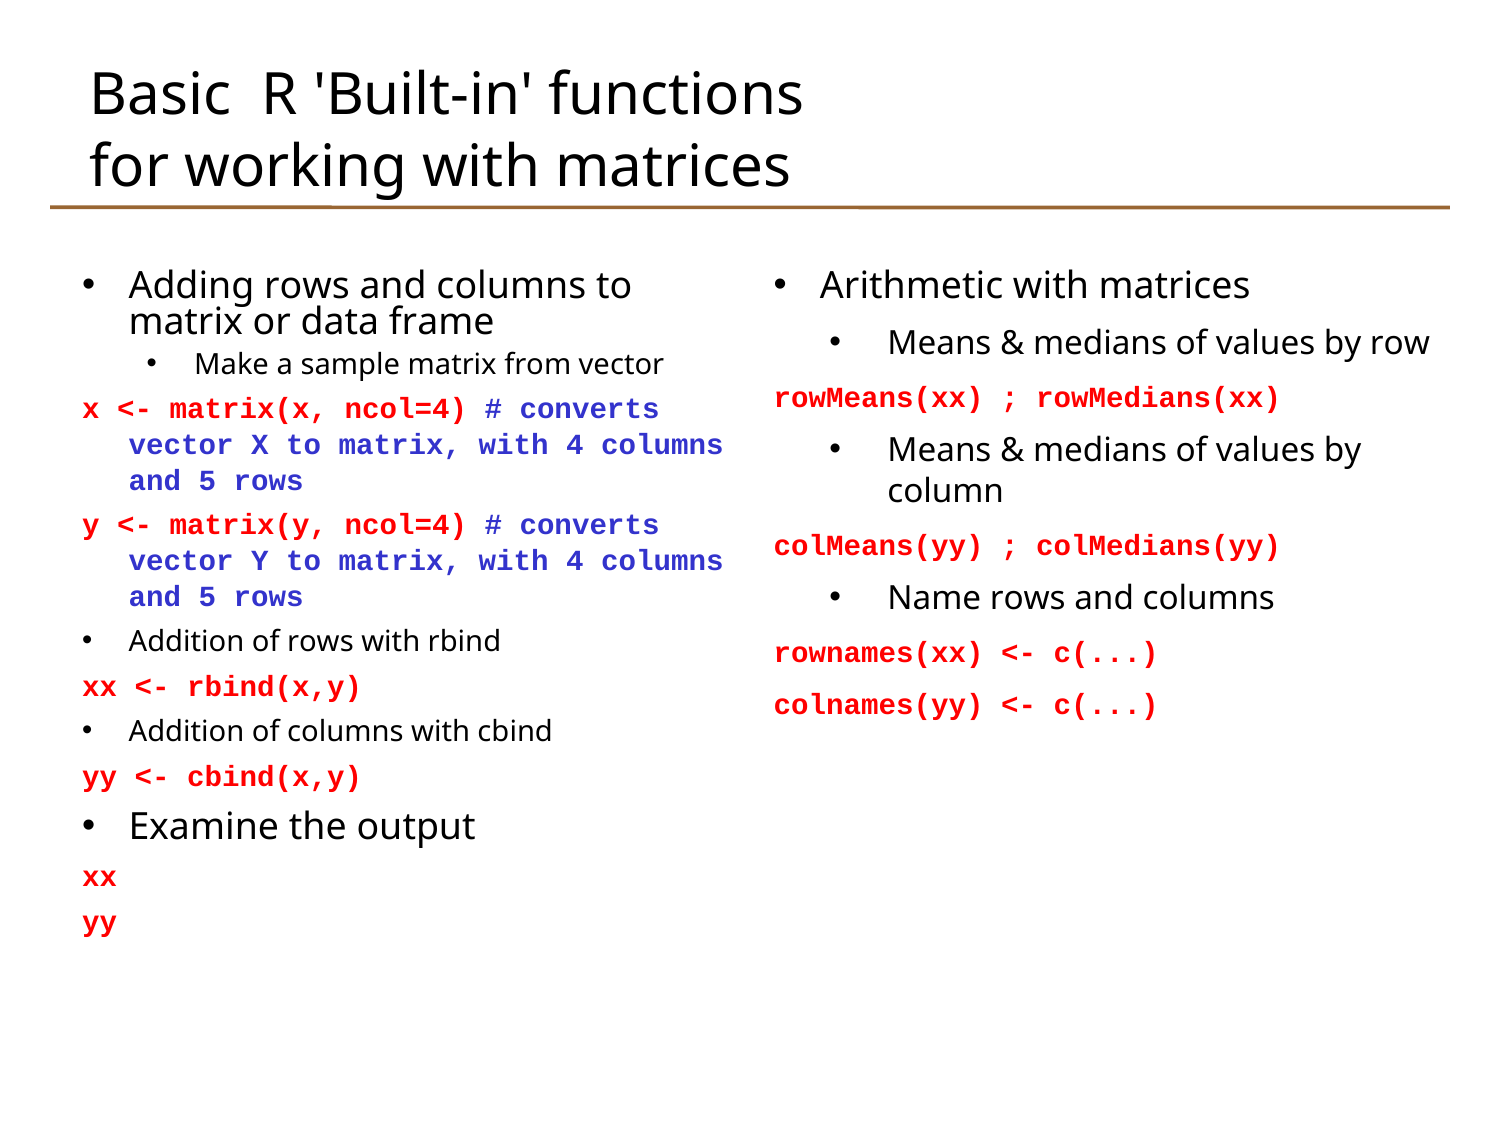

Basic R 'Built-in' functions
for working with matrices
Adding rows and columns to matrix or data frame
Make a sample matrix from vector
x <- matrix(x, ncol=4) # converts vector X to matrix, with 4 columns and 5 rows
y <- matrix(y, ncol=4) # converts vector Y to matrix, with 4 columns and 5 rows
Addition of rows with rbind
xx <- rbind(x,y)‏
Addition of columns with cbind
yy <- cbind(x,y)‏
Examine the output
xx
yy
Arithmetic with matrices
Means & medians of values by row
rowMeans(xx) ; rowMedians(xx)‏
Means & medians of values by column
colMeans(yy) ; colMedians(yy)‏
Name rows and columns
rownames(xx) <- c(...)‏
colnames(yy) <- c(...)‏